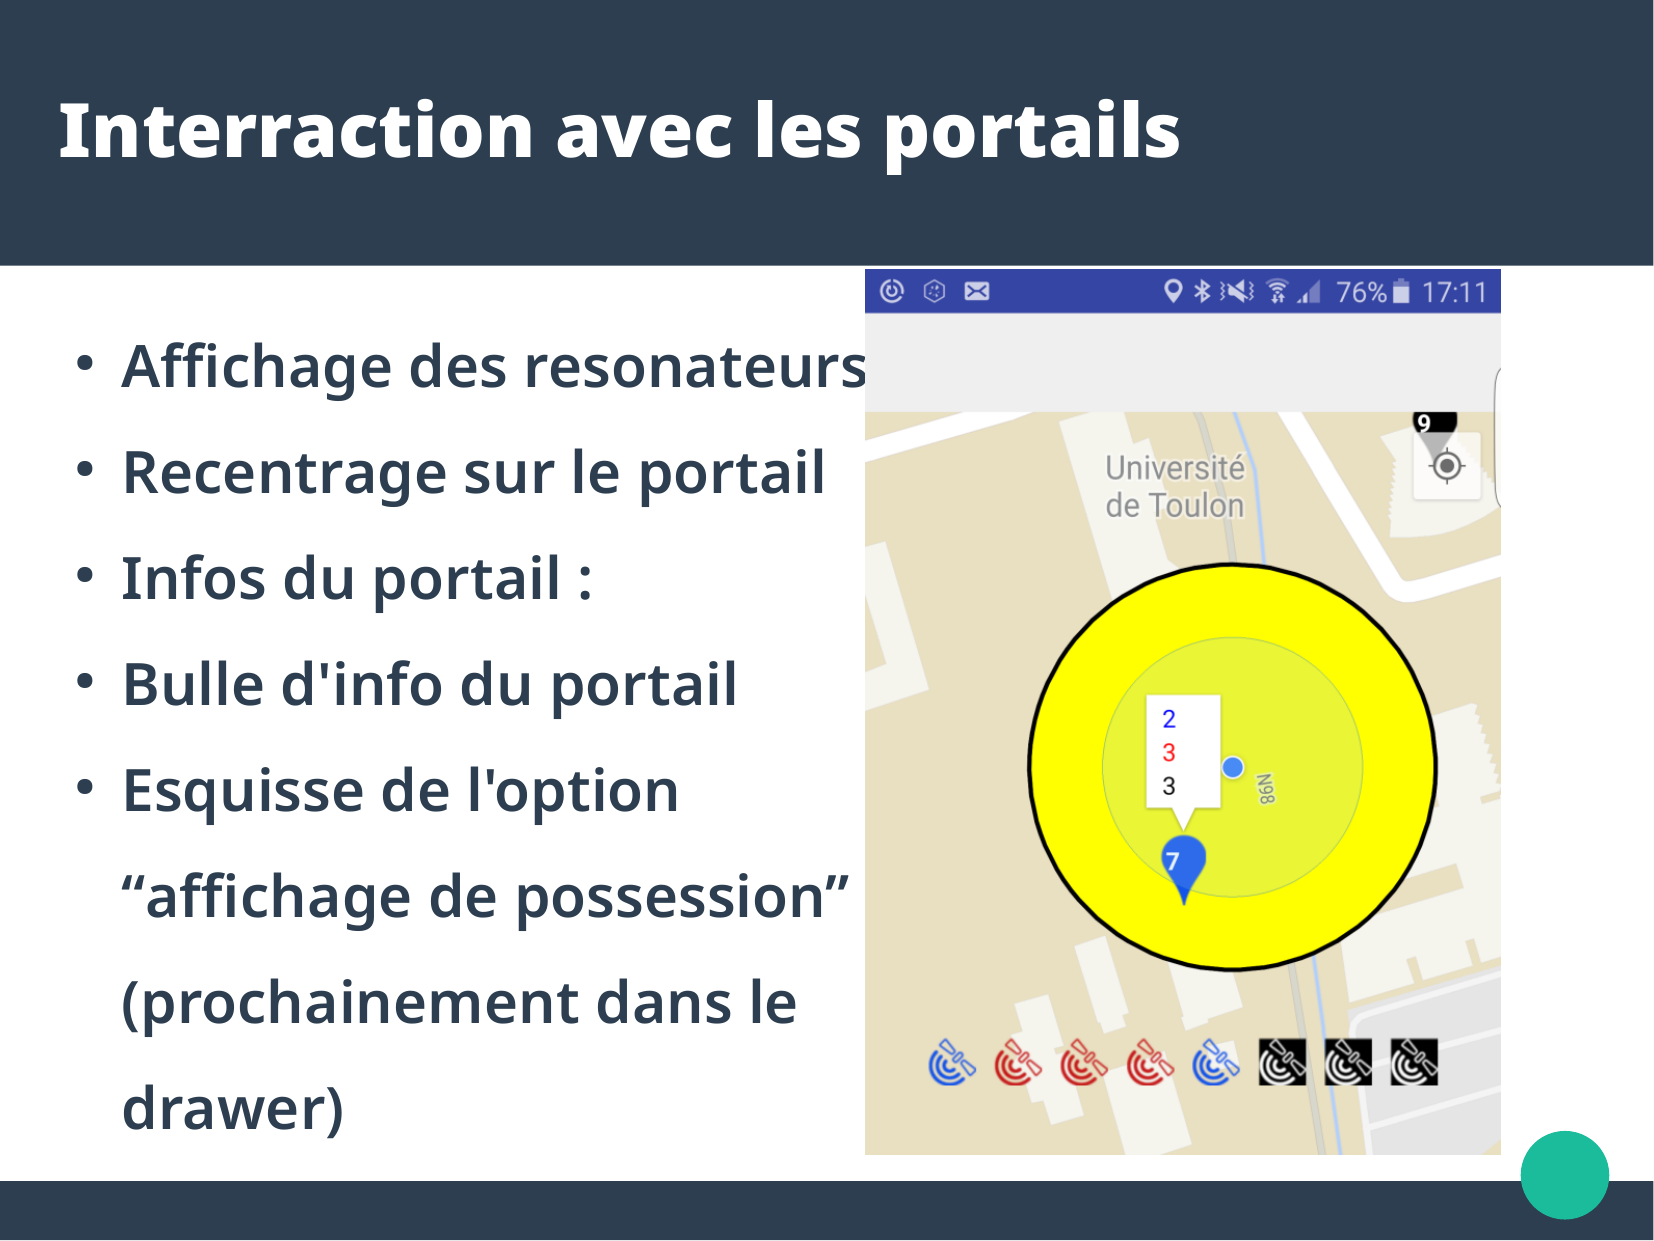

# Interraction avec les portails
Affichage des resonateurs
Recentrage sur le portail
Infos du portail :
Bulle d'info du portail
Esquisse de l'option
“affichage de possession”
(prochainement dans le
drawer)